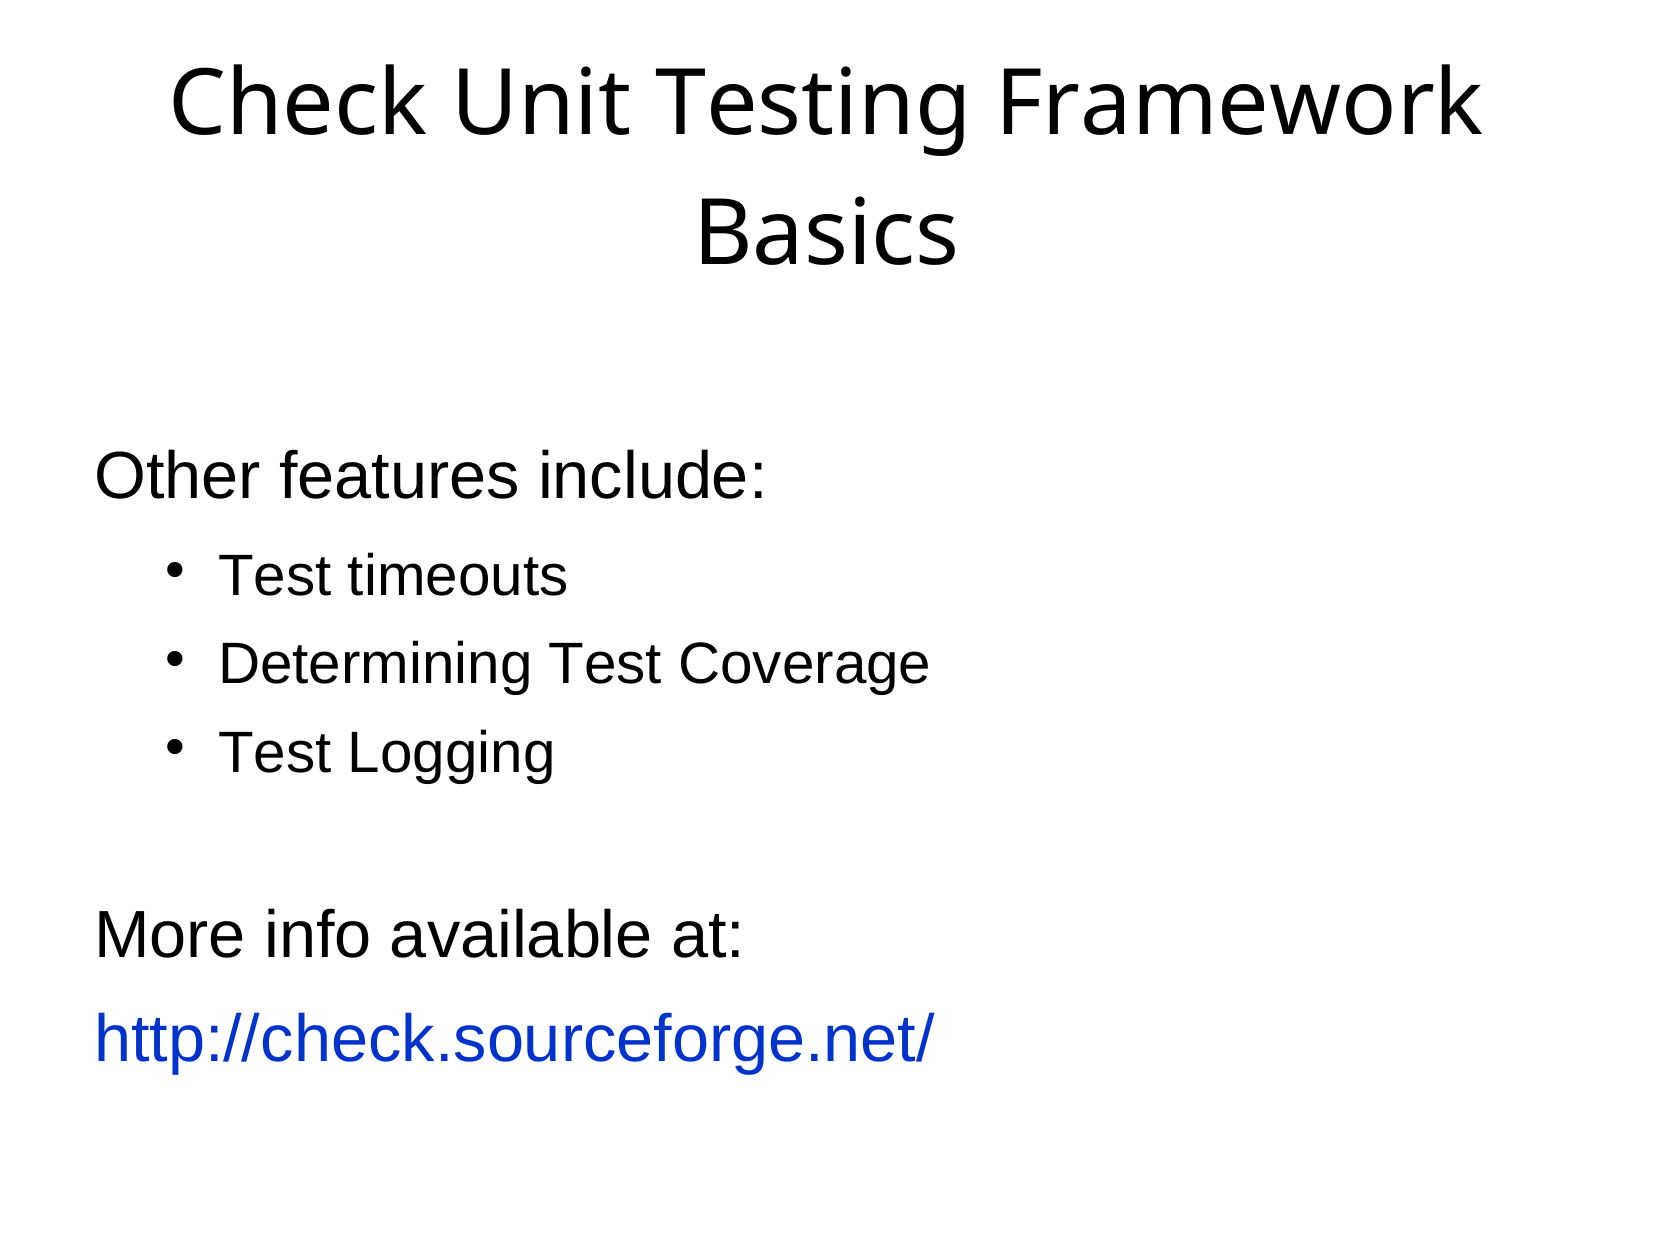

# Check Unit Testing Framework Basics
Other features include:
Test timeouts
Determining Test Coverage
Test Logging
More info available at:
http://check.sourceforge.net/